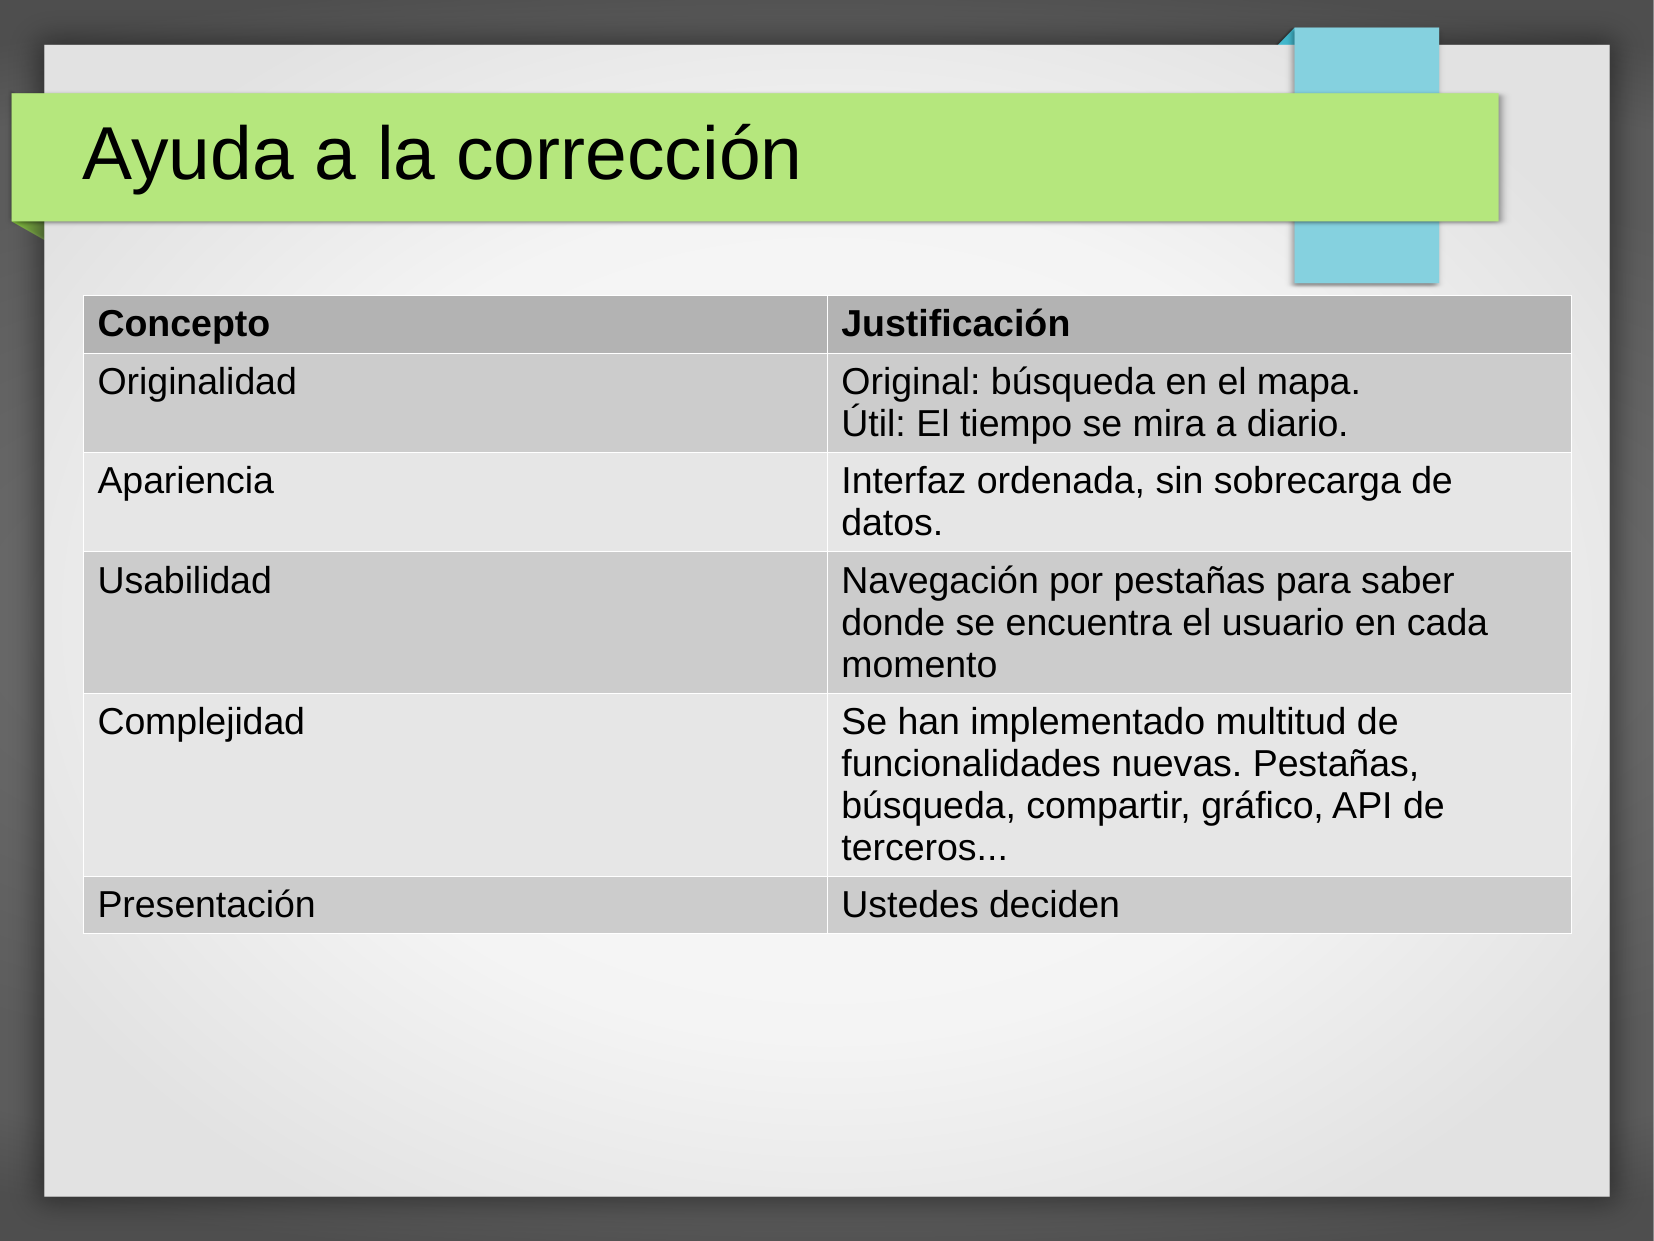

# Ayuda a la corrección
| Concepto | Justificación |
| --- | --- |
| Originalidad | Original: búsqueda en el mapa. Útil: El tiempo se mira a diario. |
| Apariencia | Interfaz ordenada, sin sobrecarga de datos. |
| Usabilidad | Navegación por pestañas para saber donde se encuentra el usuario en cada momento |
| Complejidad | Se han implementado multitud de funcionalidades nuevas. Pestañas, búsqueda, compartir, gráfico, API de terceros... |
| Presentación | Ustedes deciden |